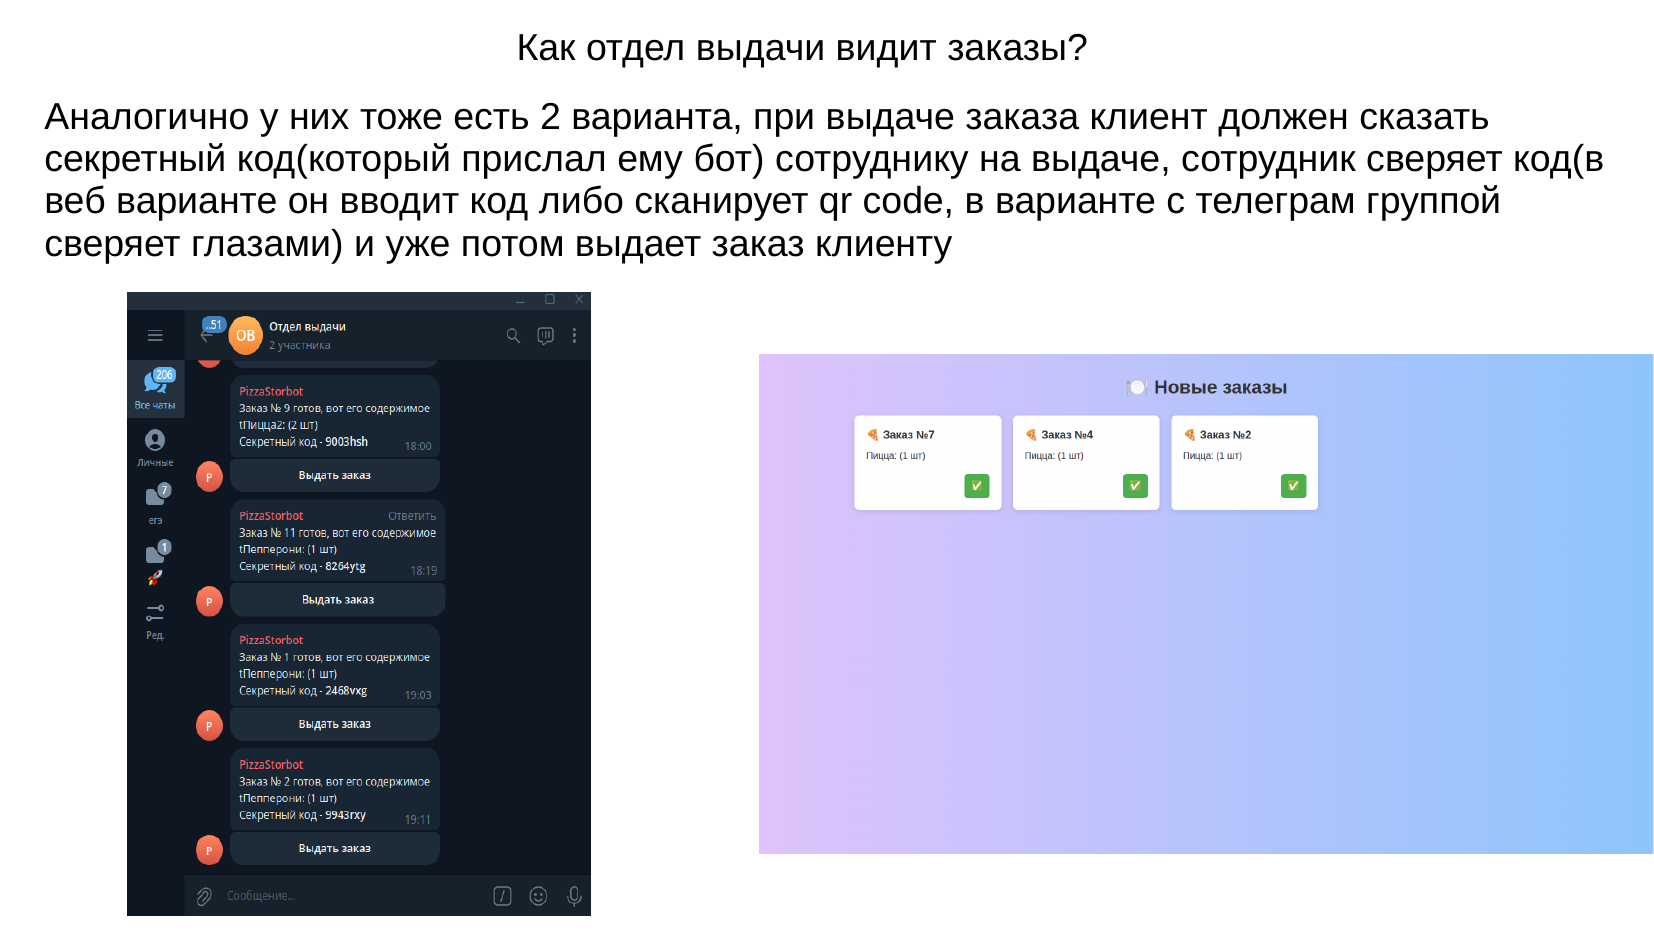

Как отдел выдачи видит заказы?
Аналогично у них тоже есть 2 варианта, при выдаче заказа клиент должен сказать секретный код(который прислал ему бот) сотруднику на выдаче, сотрудник сверяет код(в веб варианте он вводит код либо сканирует qr code, в варианте с телеграм группой сверяет глазами) и уже потом выдает заказ клиенту